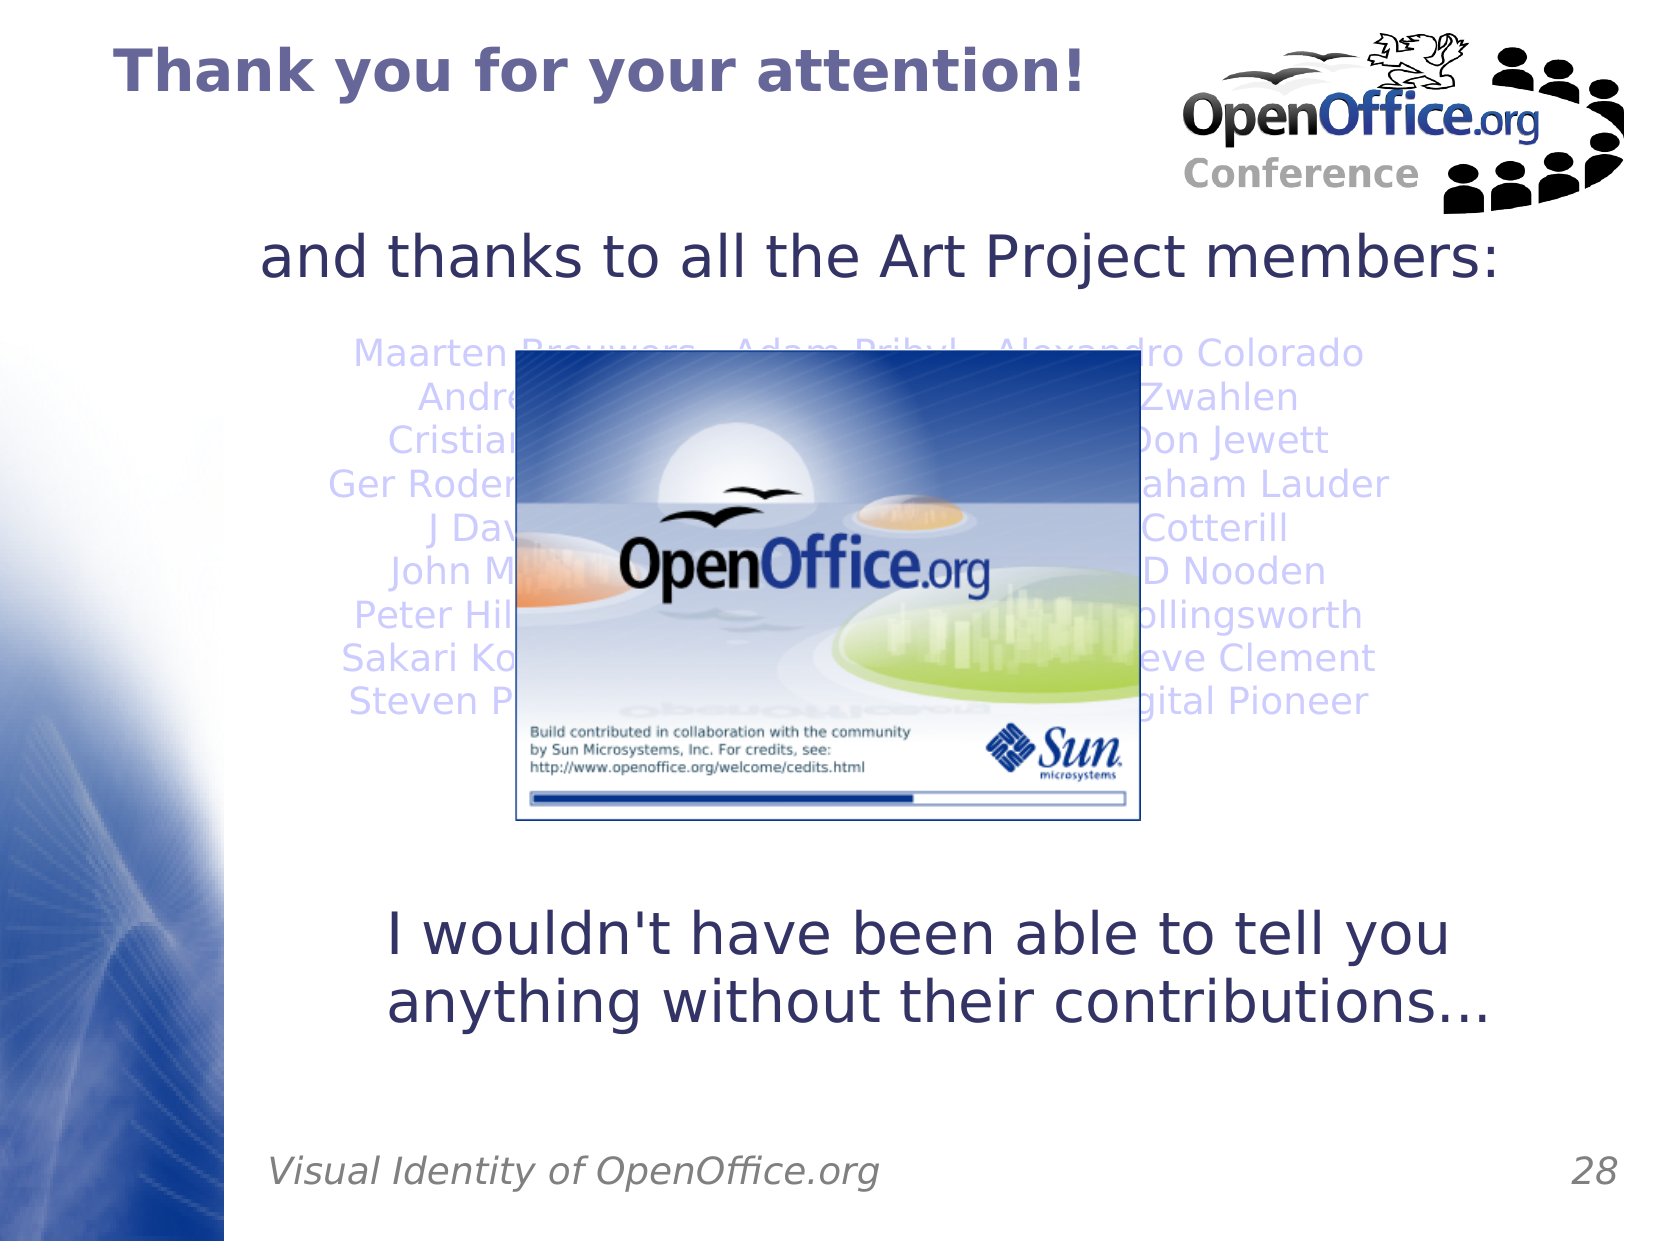

# Thank you for your attention!
 and thanks to all the Art Project members:
 I wouldn't have been able to tell you
 anything without their contributions...
Maarten Brouwers Adam Pribyl Alexandro Colorado André Wyrwa Chad Smith Christian Zwahlen Cristian Driga Damir Prizmic DCMP Don Jewett Ger Roderick Singleton Gerry F B Ong Graham Lauder J David Eisenberg Joe Lackner John Cotterill John Mc Creesh Kazunari Hirano Lars D Nooden Peter Hillier-Brook Peter Mitchell Rex Hollingsworth Sakari Koivunen Sebastien Lanteigne Steve Clement Steven Pauwels Steven Shelton The Digital Pioneer and several others...